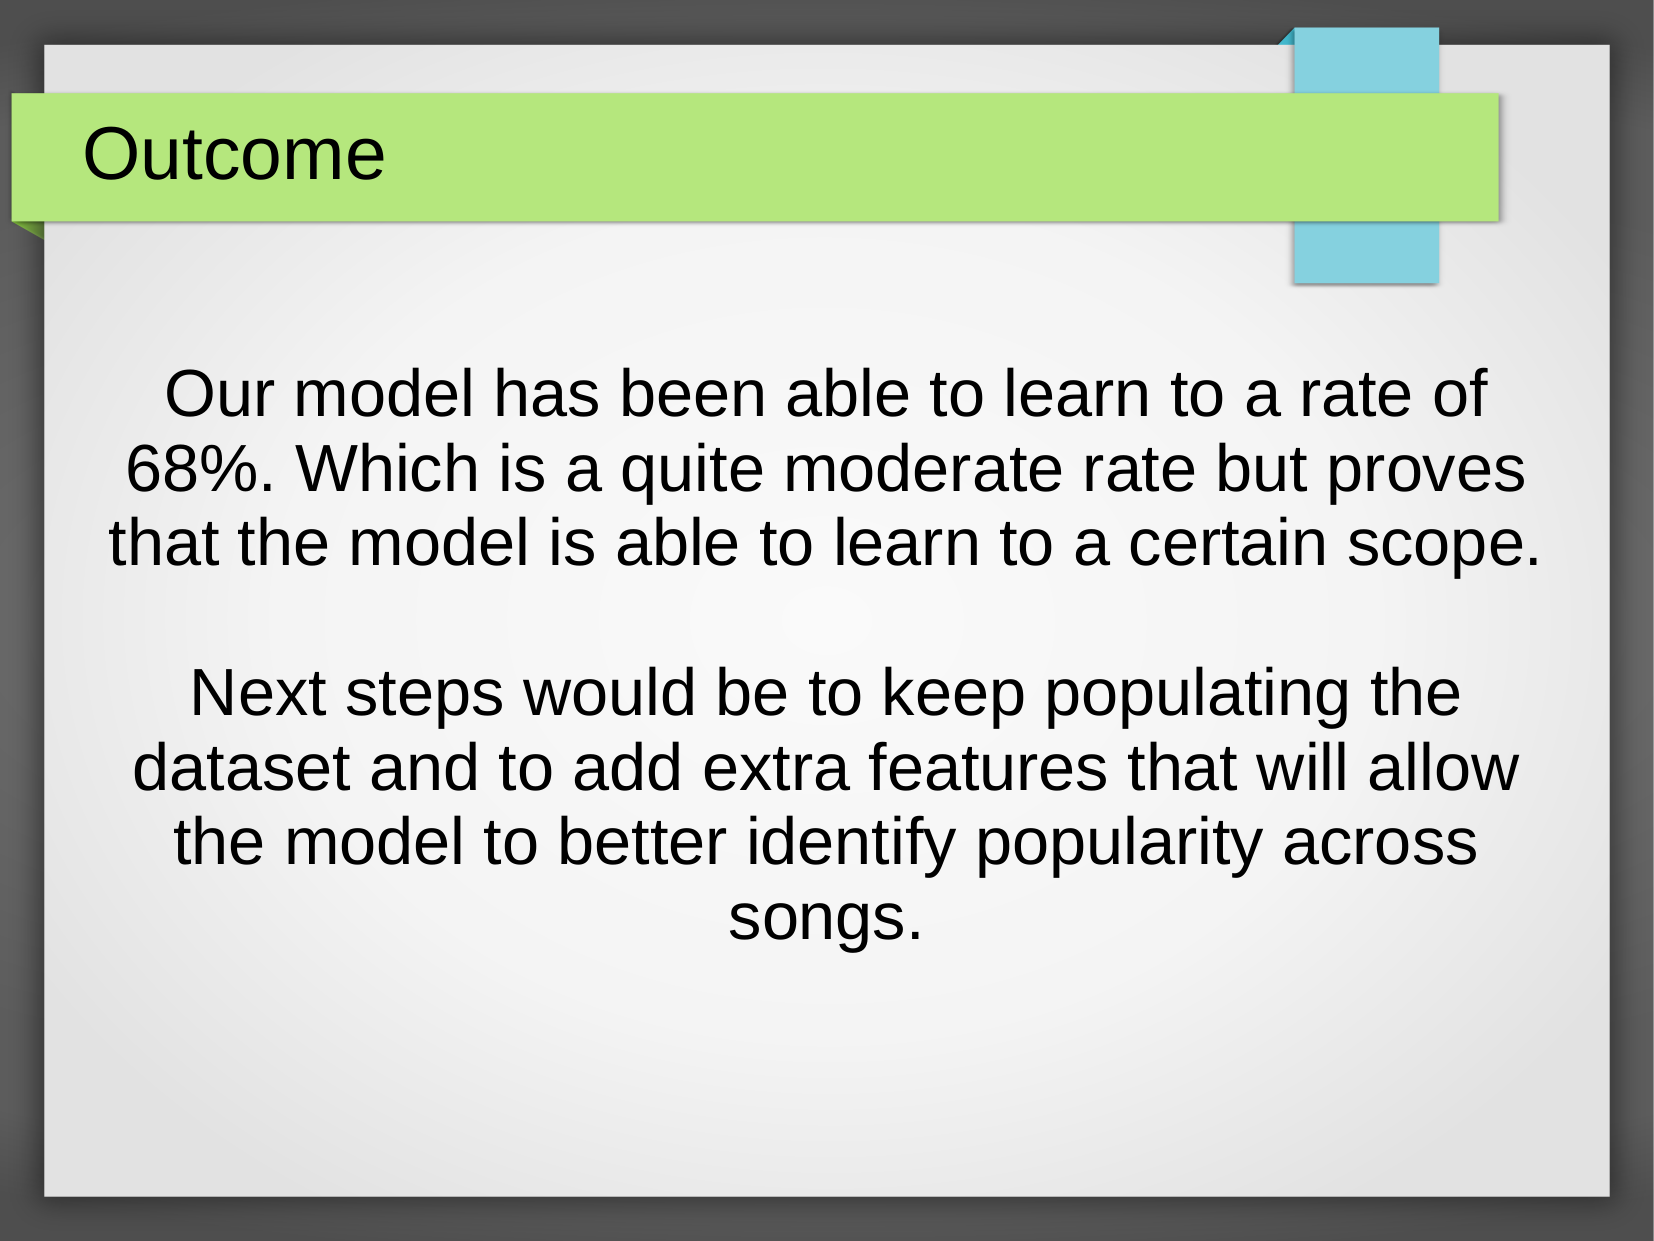

# Outcome
Our model has been able to learn to a rate of 68%. Which is a quite moderate rate but proves that the model is able to learn to a certain scope.
Next steps would be to keep populating the dataset and to add extra features that will allow the model to better identify popularity across songs.